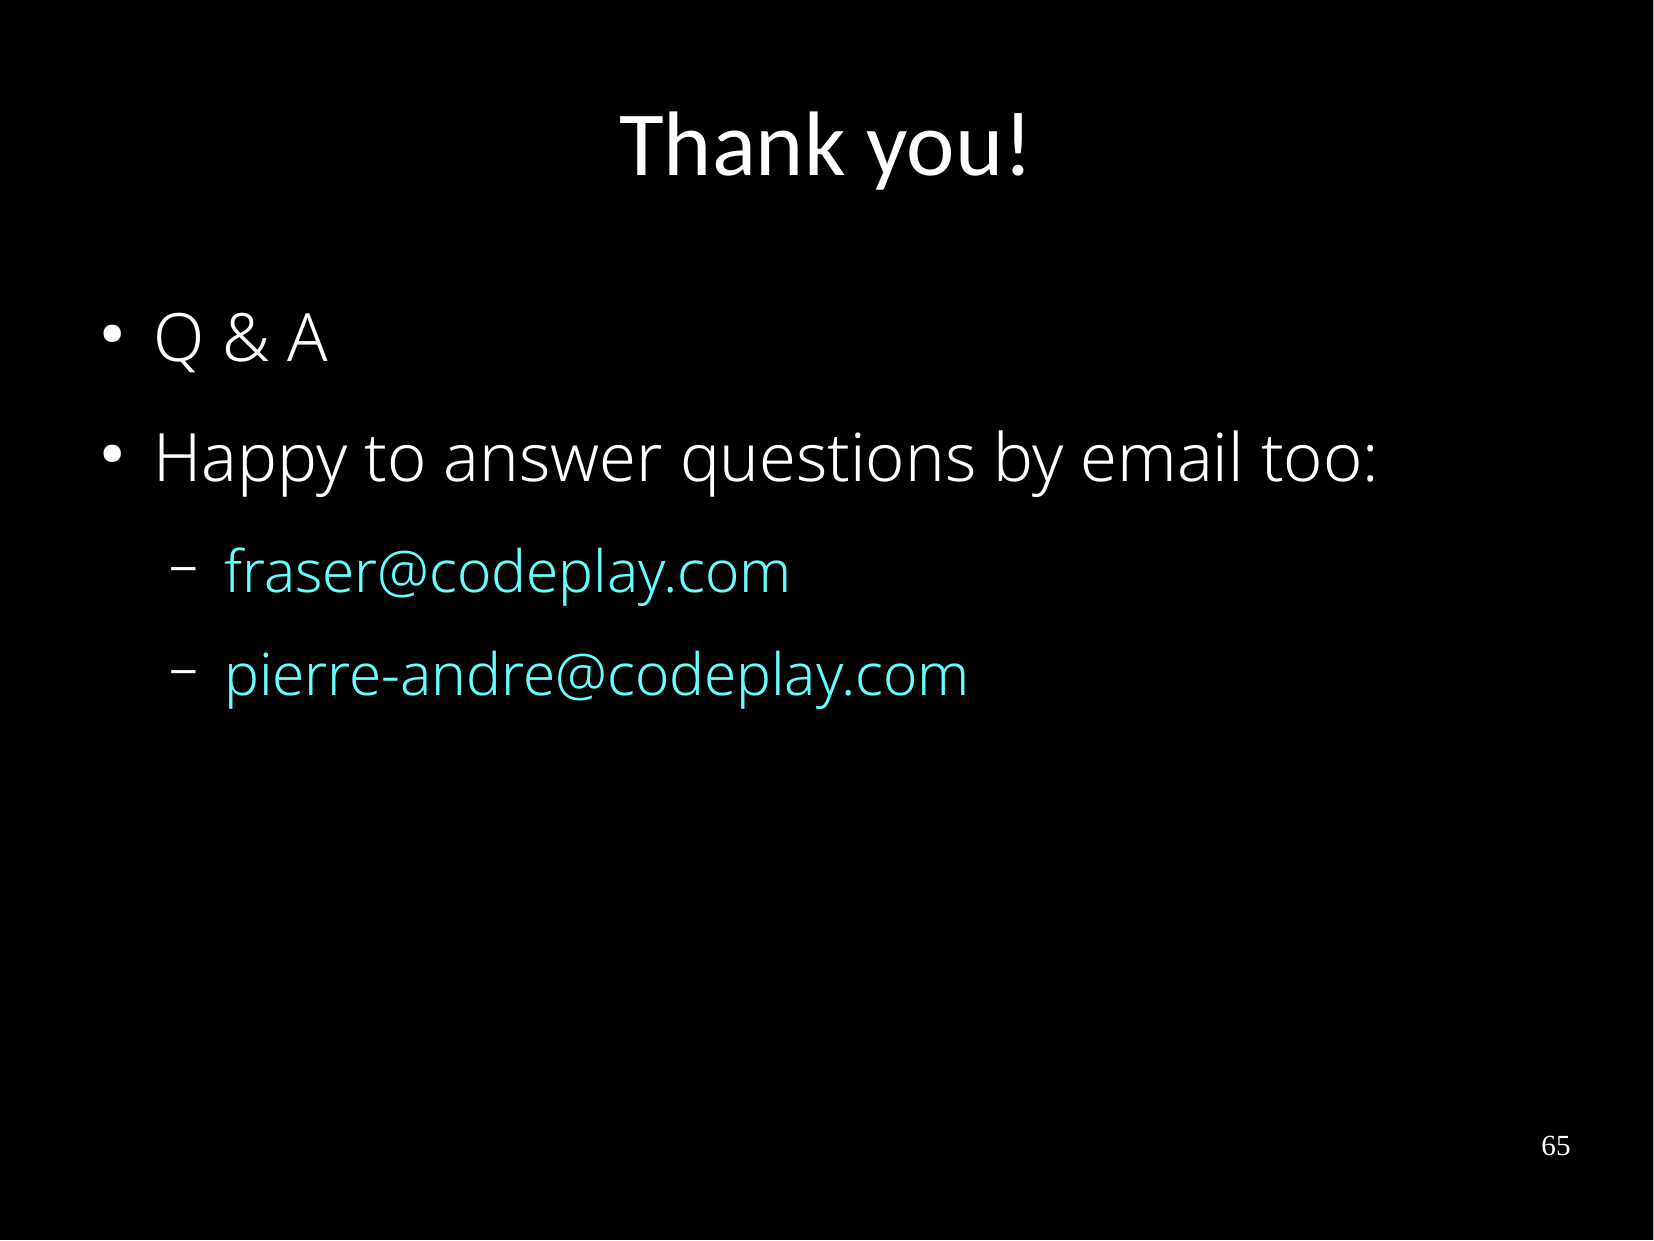

# Thank you!
Q & A
Happy to answer questions by email too:
fraser@codeplay.com
pierre-andre@codeplay.com
65